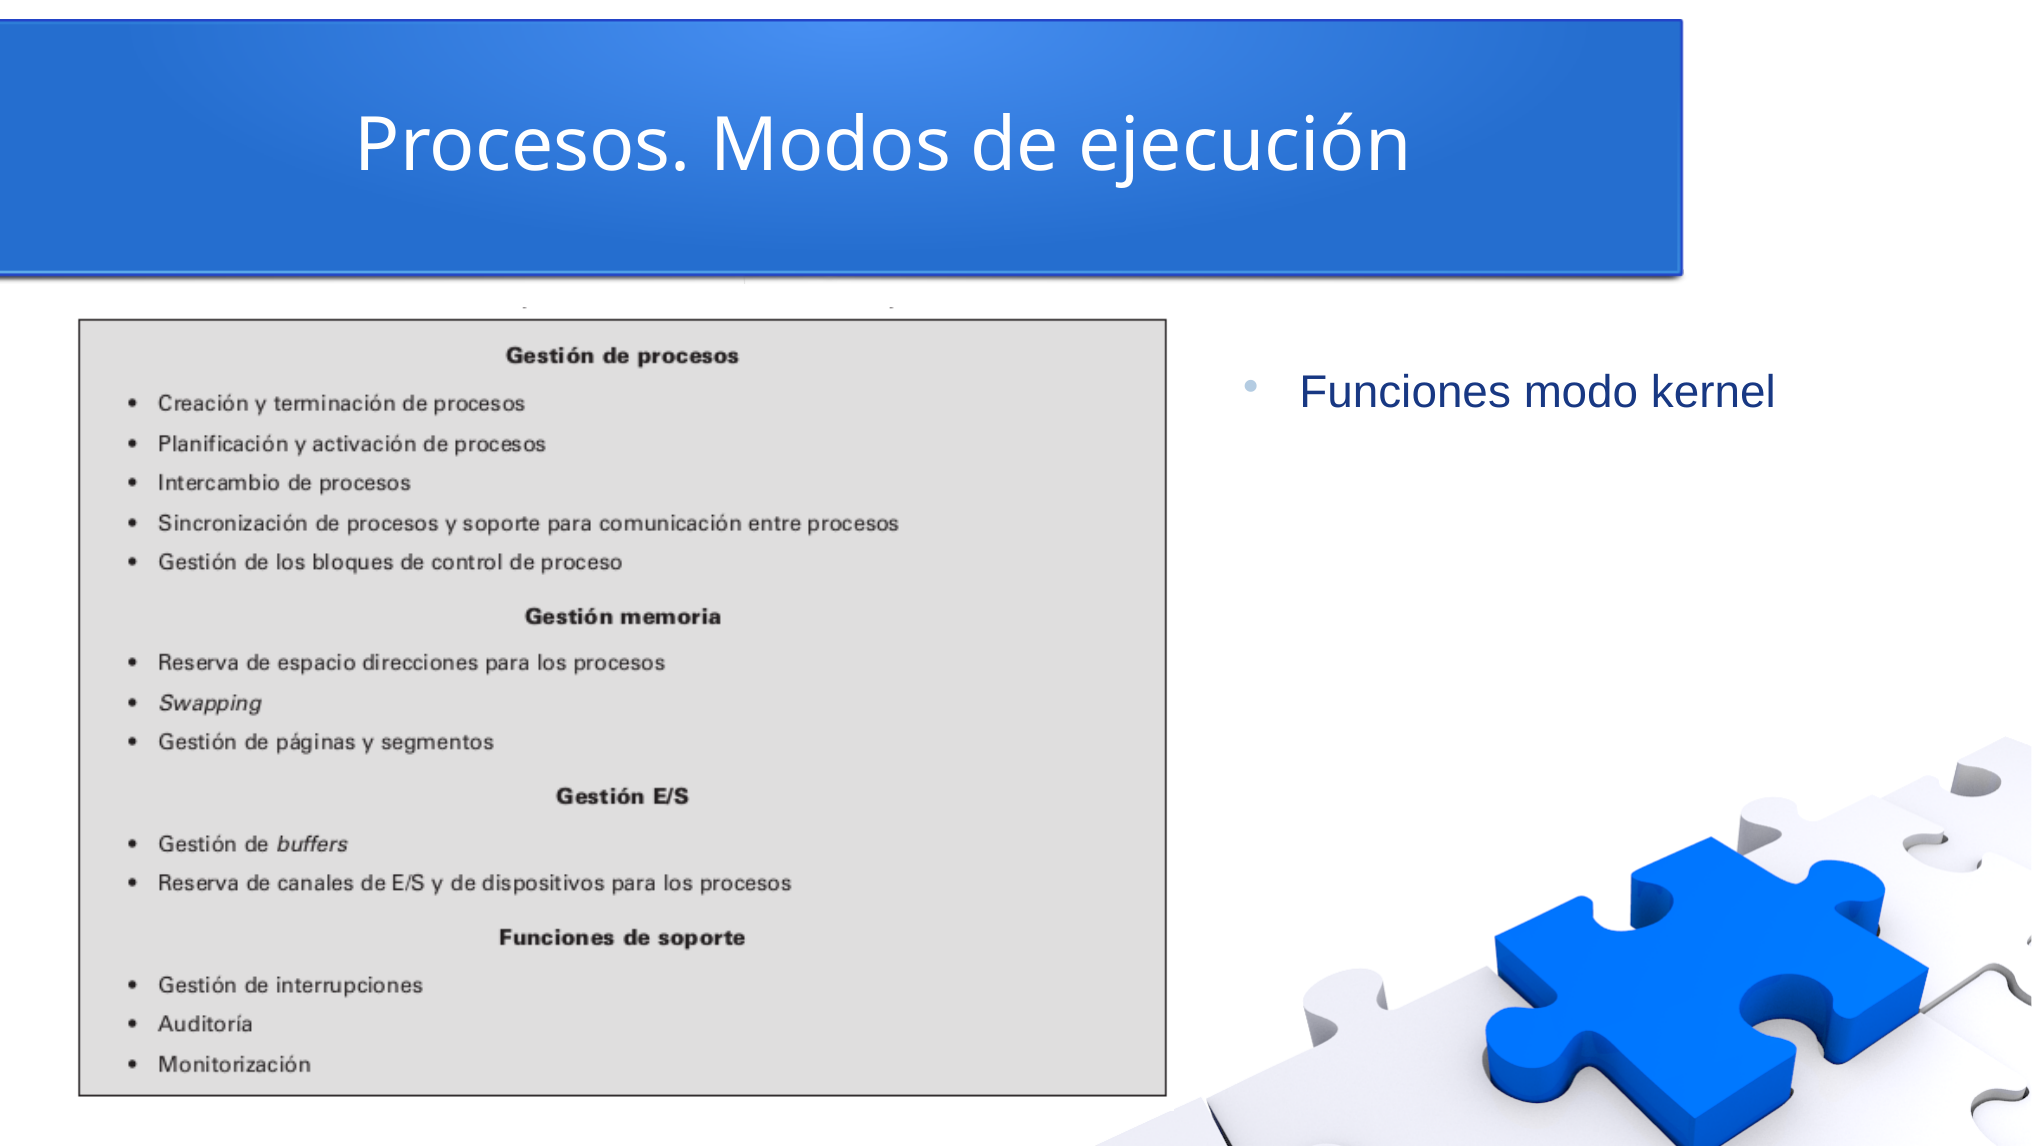

# Procesos. Modos de ejecución
Funciones modo kernel